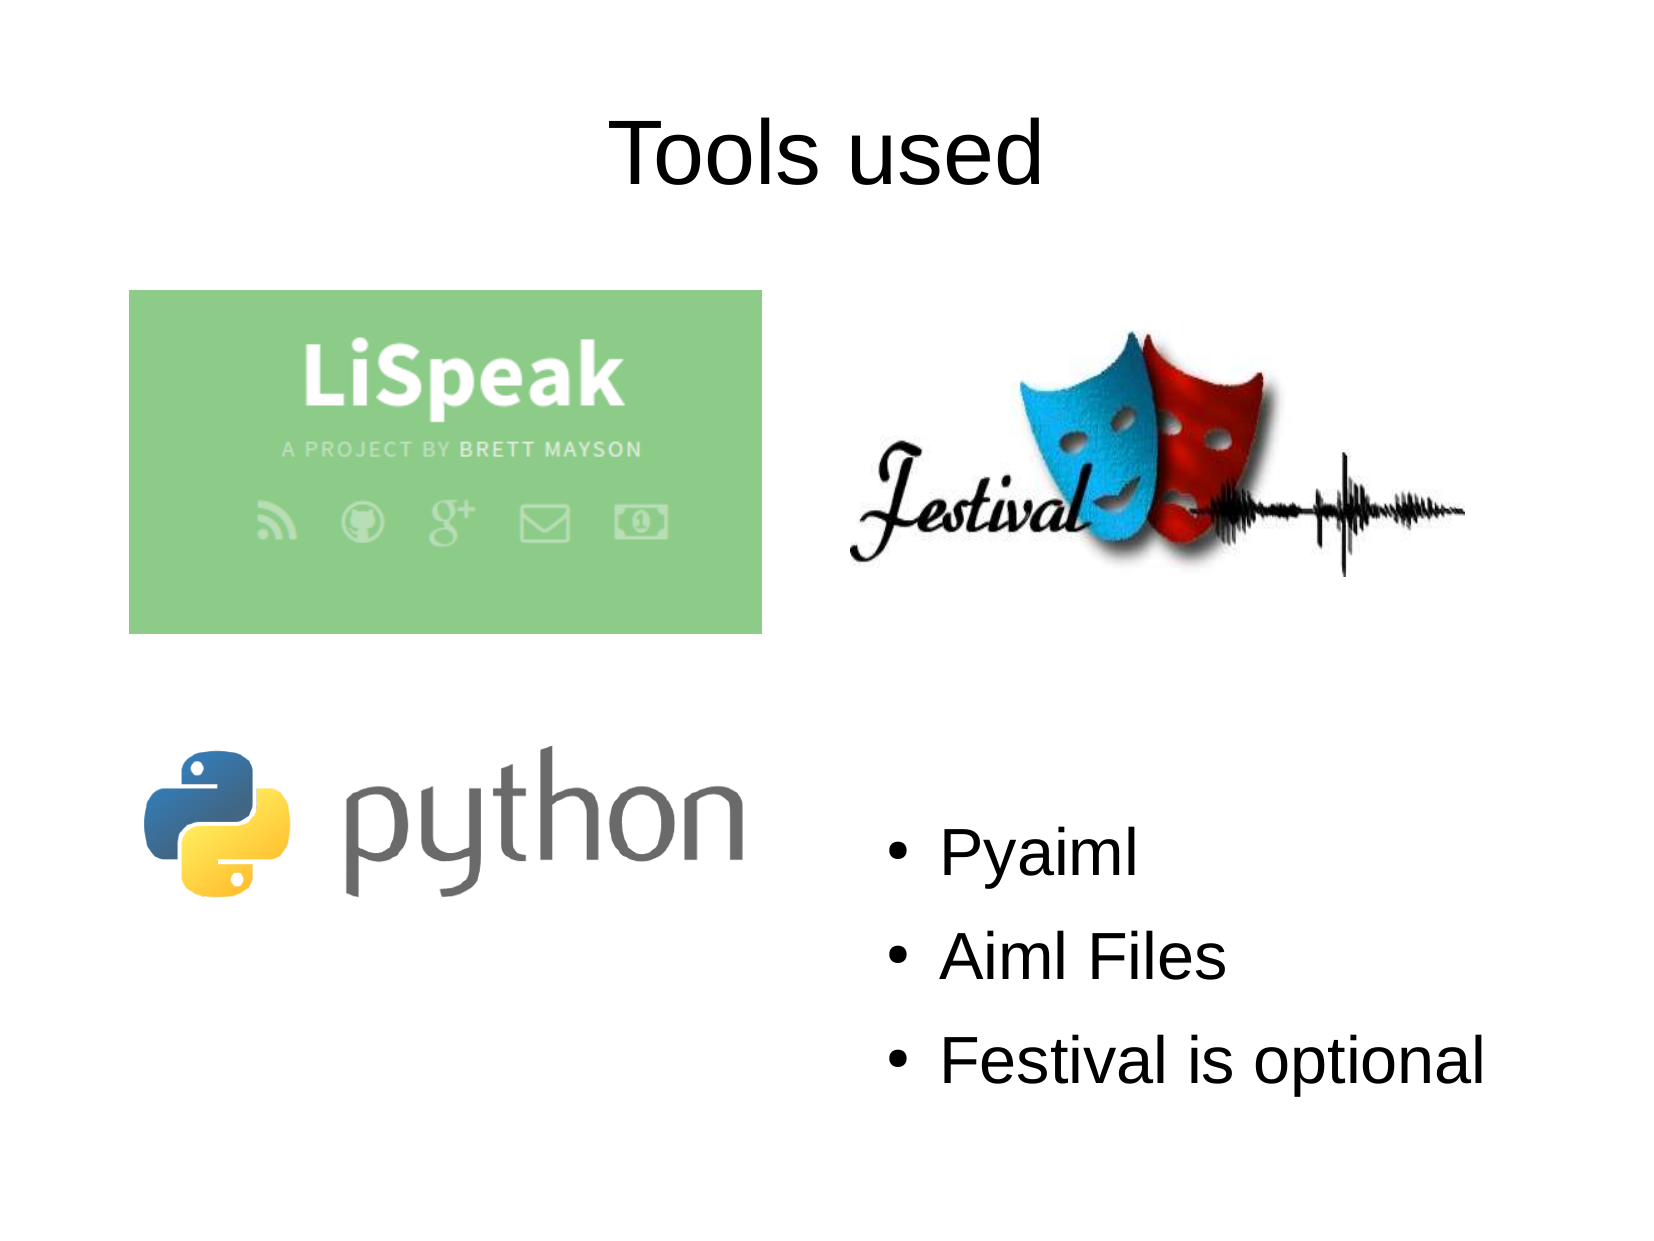

# Tools used
Pyaiml
Aiml Files
Festival is optional